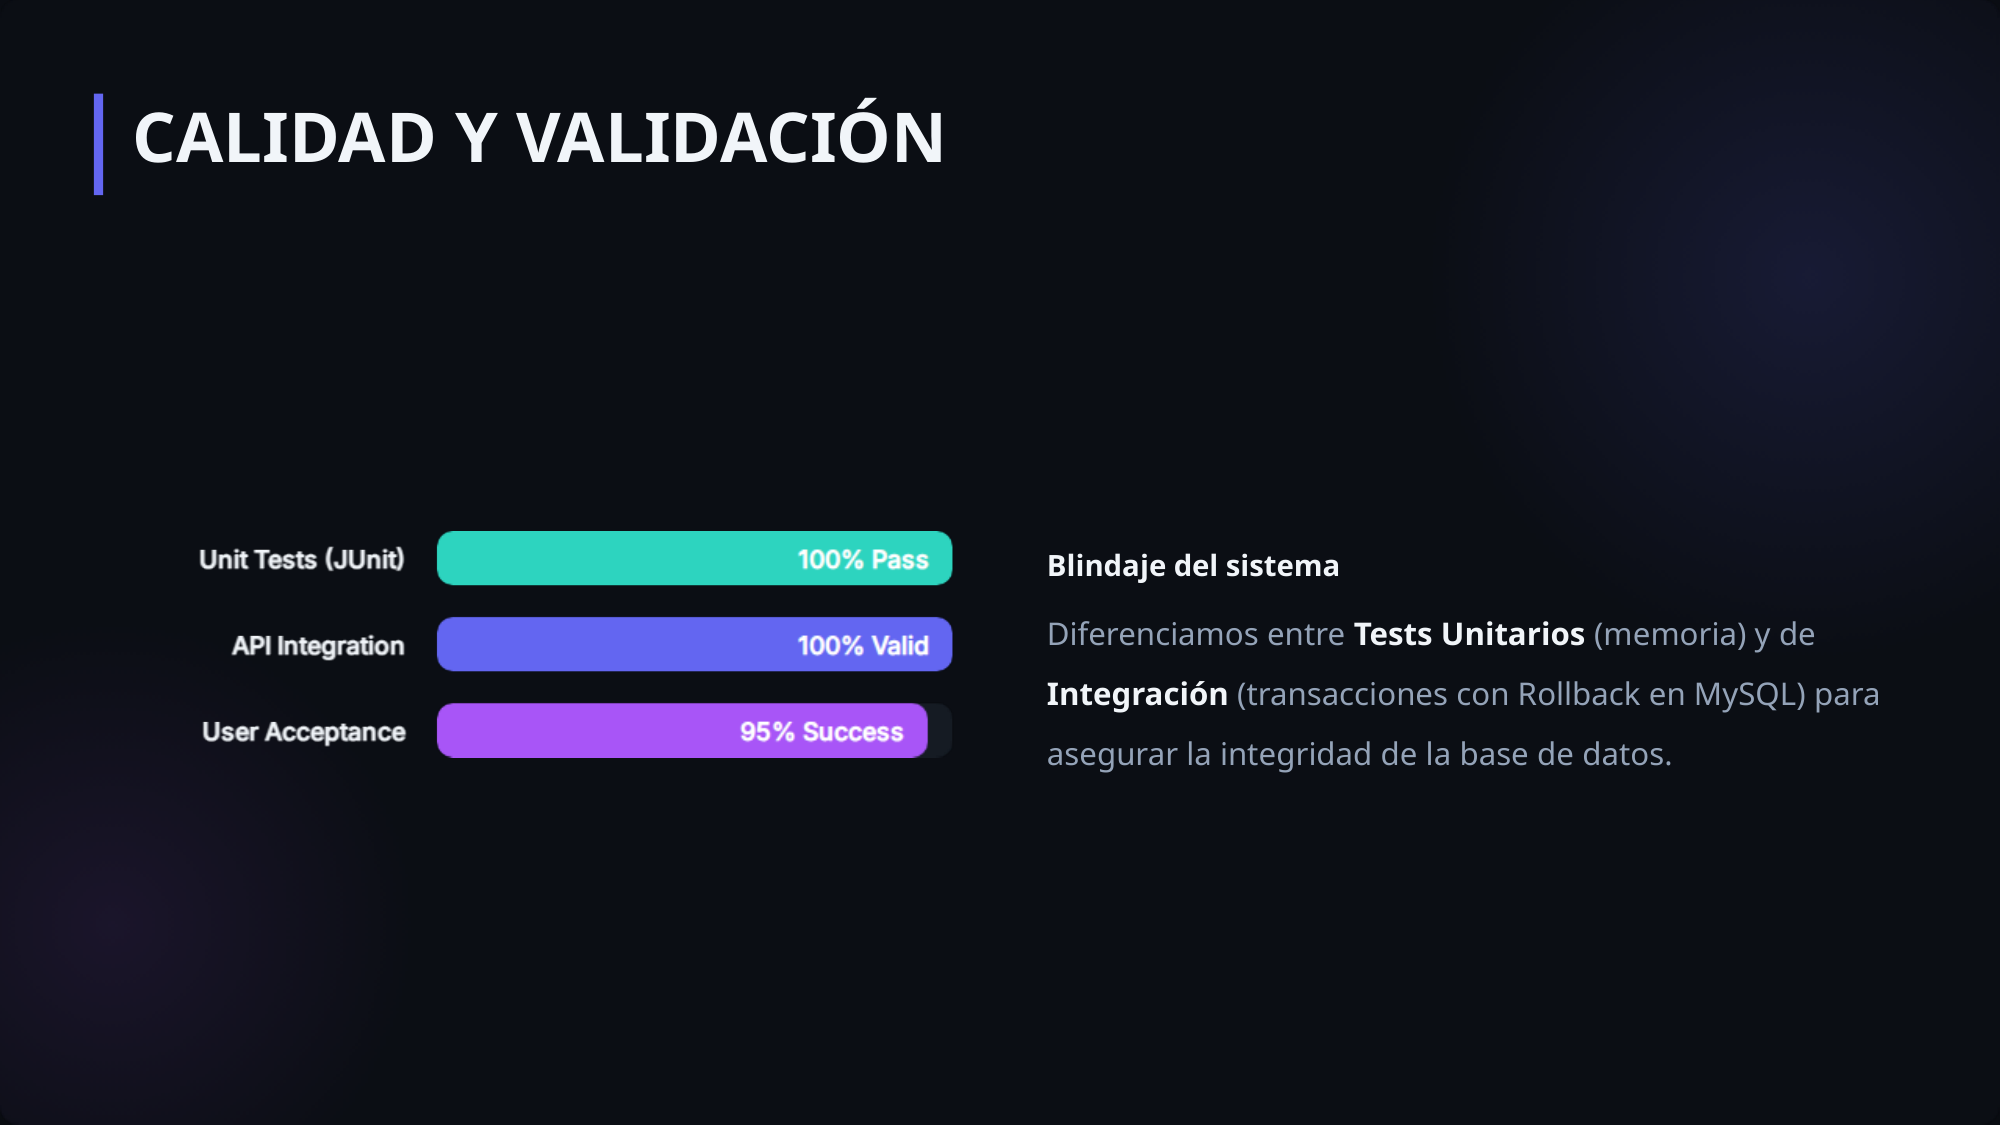

CALIDAD Y VALIDACIÓN
Blindaje del sistema
Diferenciamos entre Tests Unitarios (memoria) y de Integración (transacciones con Rollback en MySQL) para asegurar la integridad de la base de datos.